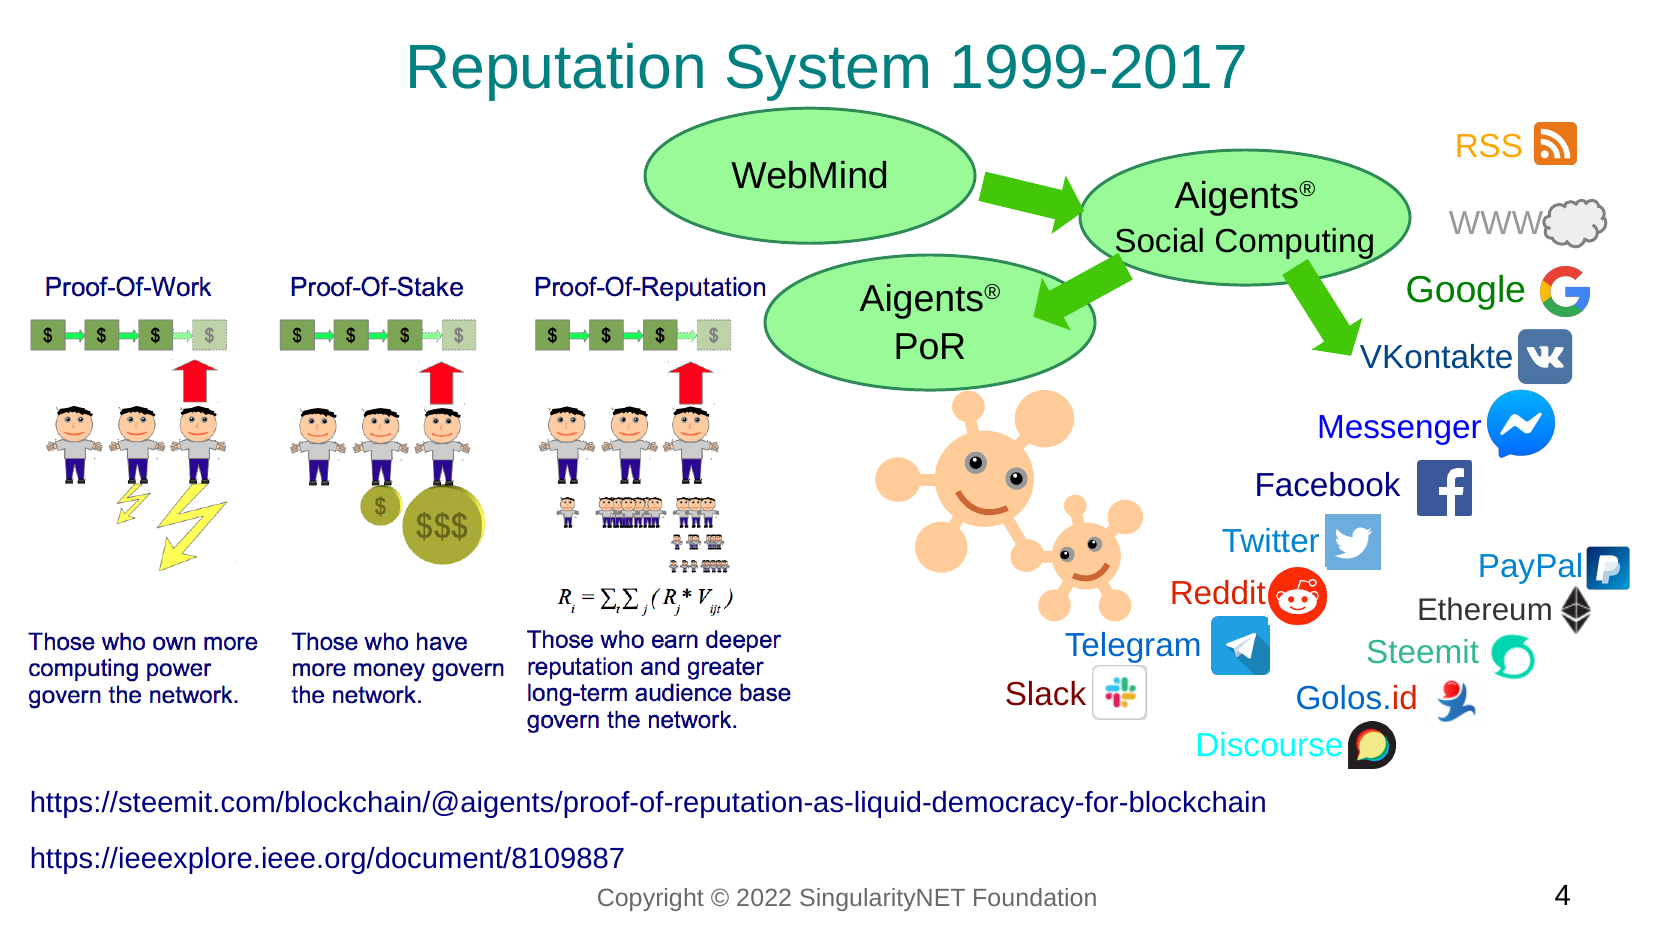

Reputation System 1999-2017
WebMind
RSS
Aigents®
Social Computing
WWW
Aigents®
PoR
Google
VKontakte
Messenger
Facebook
Twitter
PayPal
Reddit
Ethereum
Telegram
Steemit
Slack
Golos.id
Discourse
https://steemit.com/blockchain/@aigents/proof-of-reputation-as-liquid-democracy-for-blockchain
https://ieeexplore.ieee.org/document/8109887
Copyright © 2022 SingularityNET Foundation
4